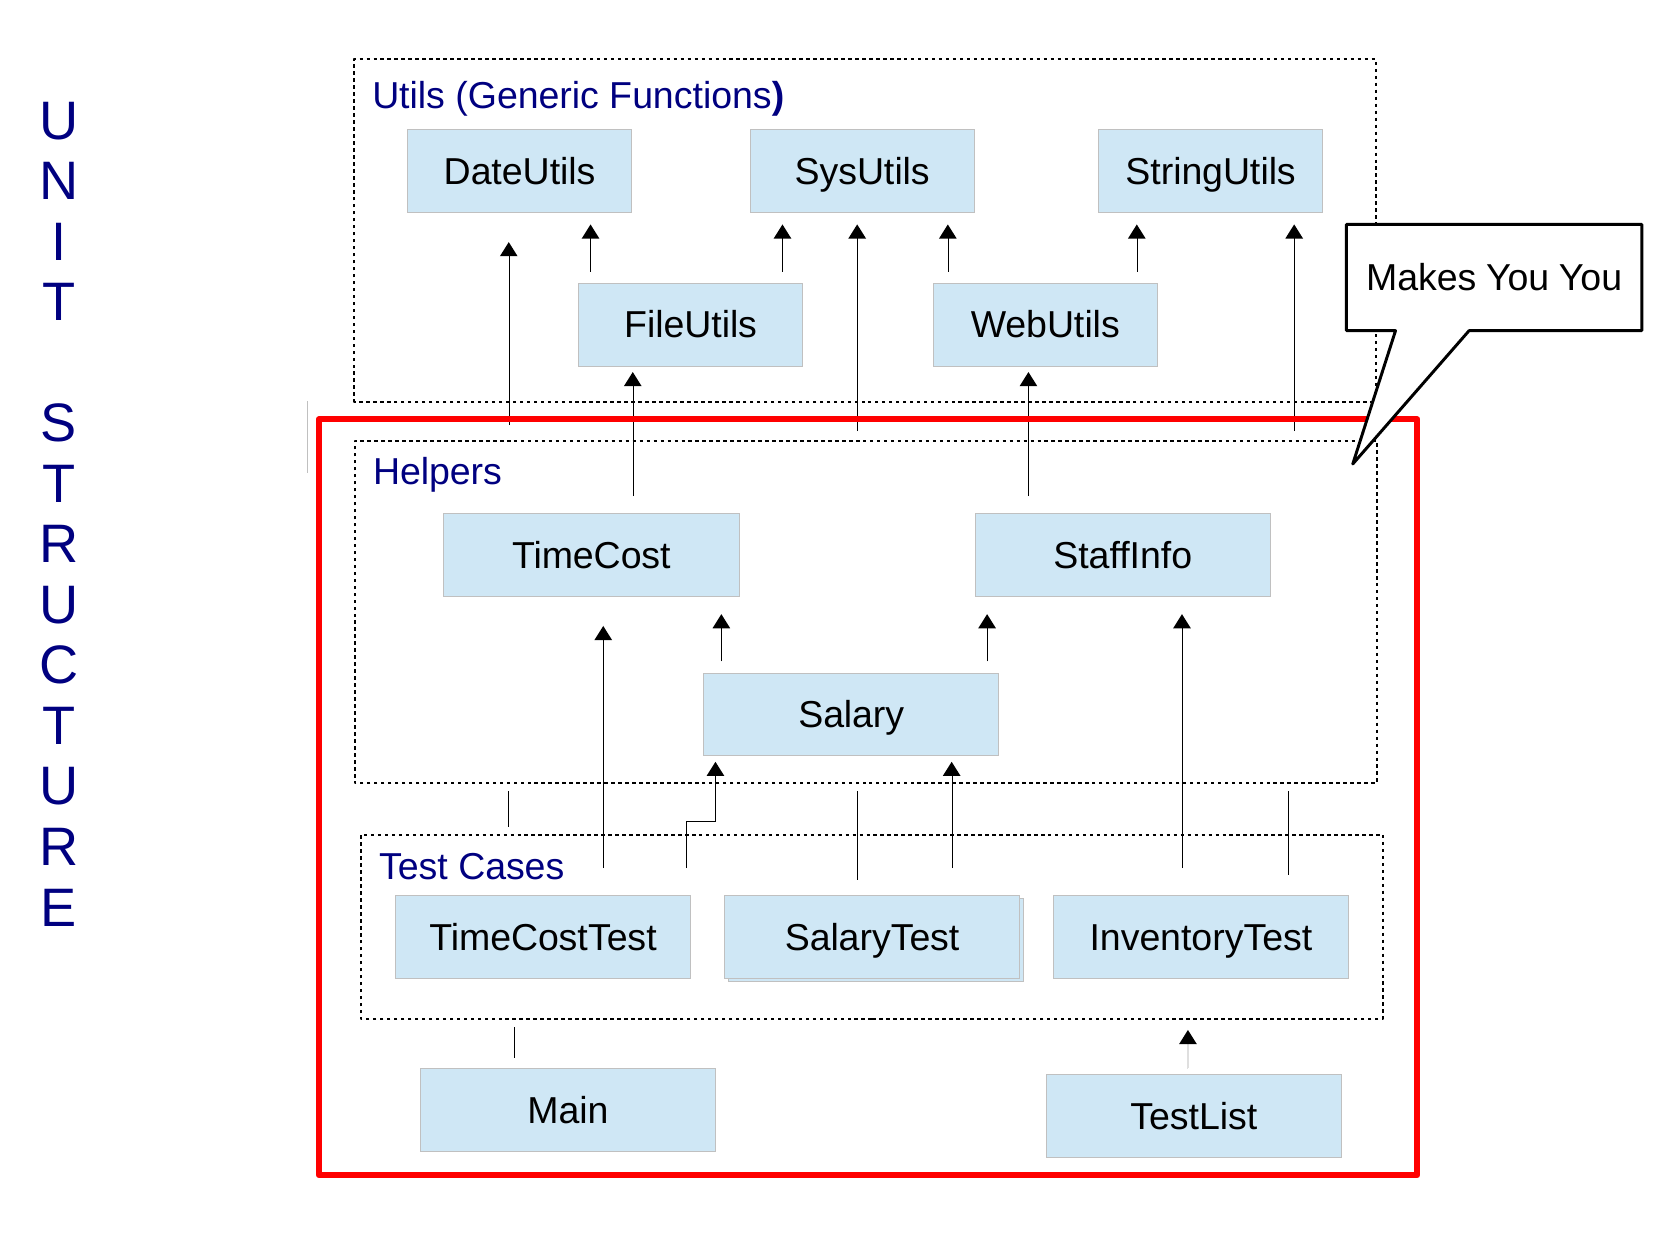

Utils (Generic Functions)
DateUtils
SysUtils
StringUtils
FileUtils
WebUtils
Helpers
TimeCost
StaffInfo
Salary
Test Cases
TimeCostTest
SalaryTest
InventoryTest
InventoryTest
Main
TestList
UNIT 	STRUCTURE
Makes You You